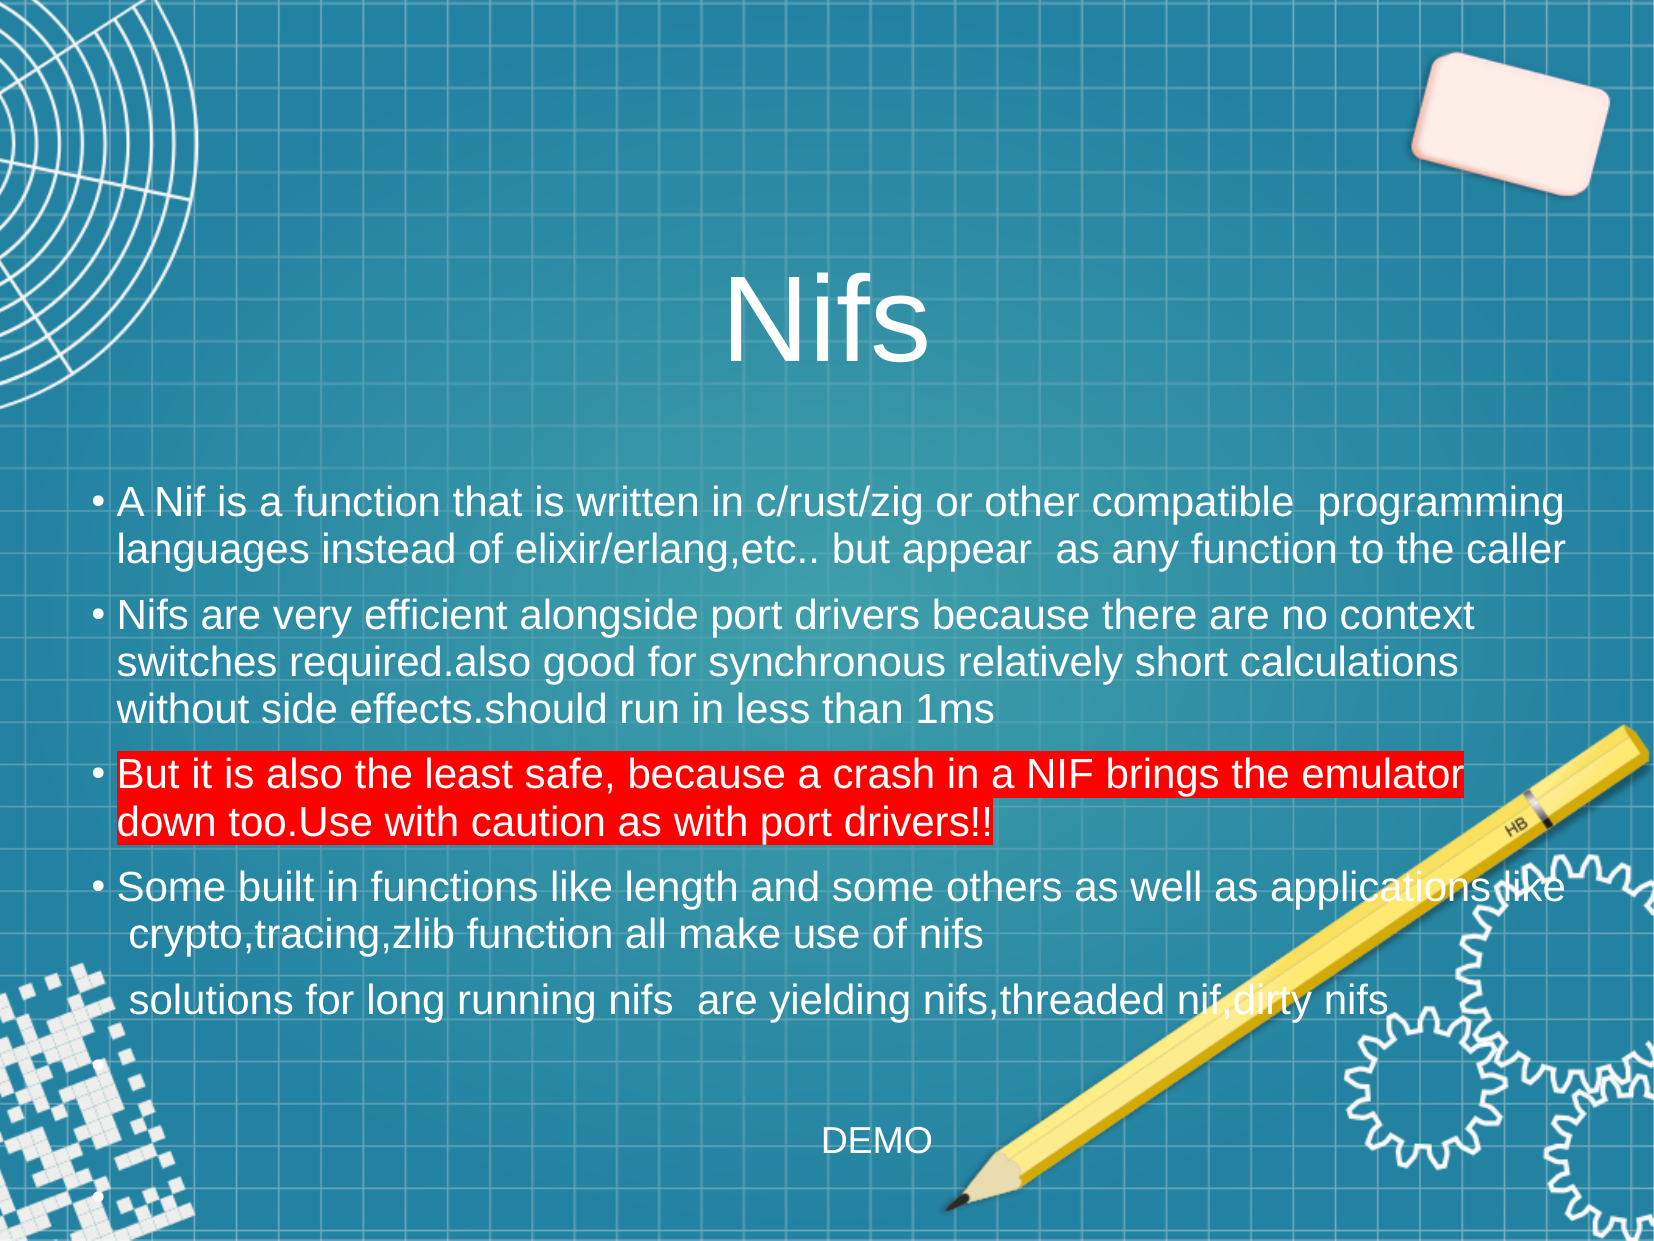

# Nifs
A Nif is a function that is written in c/rust/zig or other compatible programming languages instead of elixir/erlang,etc.. but appear as any function to the caller
Nifs are very efficient alongside port drivers because there are no context switches required.also good for synchronous relatively short calculations without side effects.should run in less than 1ms
But it is also the least safe, because a crash in a NIF brings the emulator down too.Use with caution as with port drivers!!
Some built in functions like length and some others as well as applications like crypto,tracing,zlib function all make use of nifs
 solutions for long running nifs are yielding nifs,threaded nif,dirty nifs
DEMO